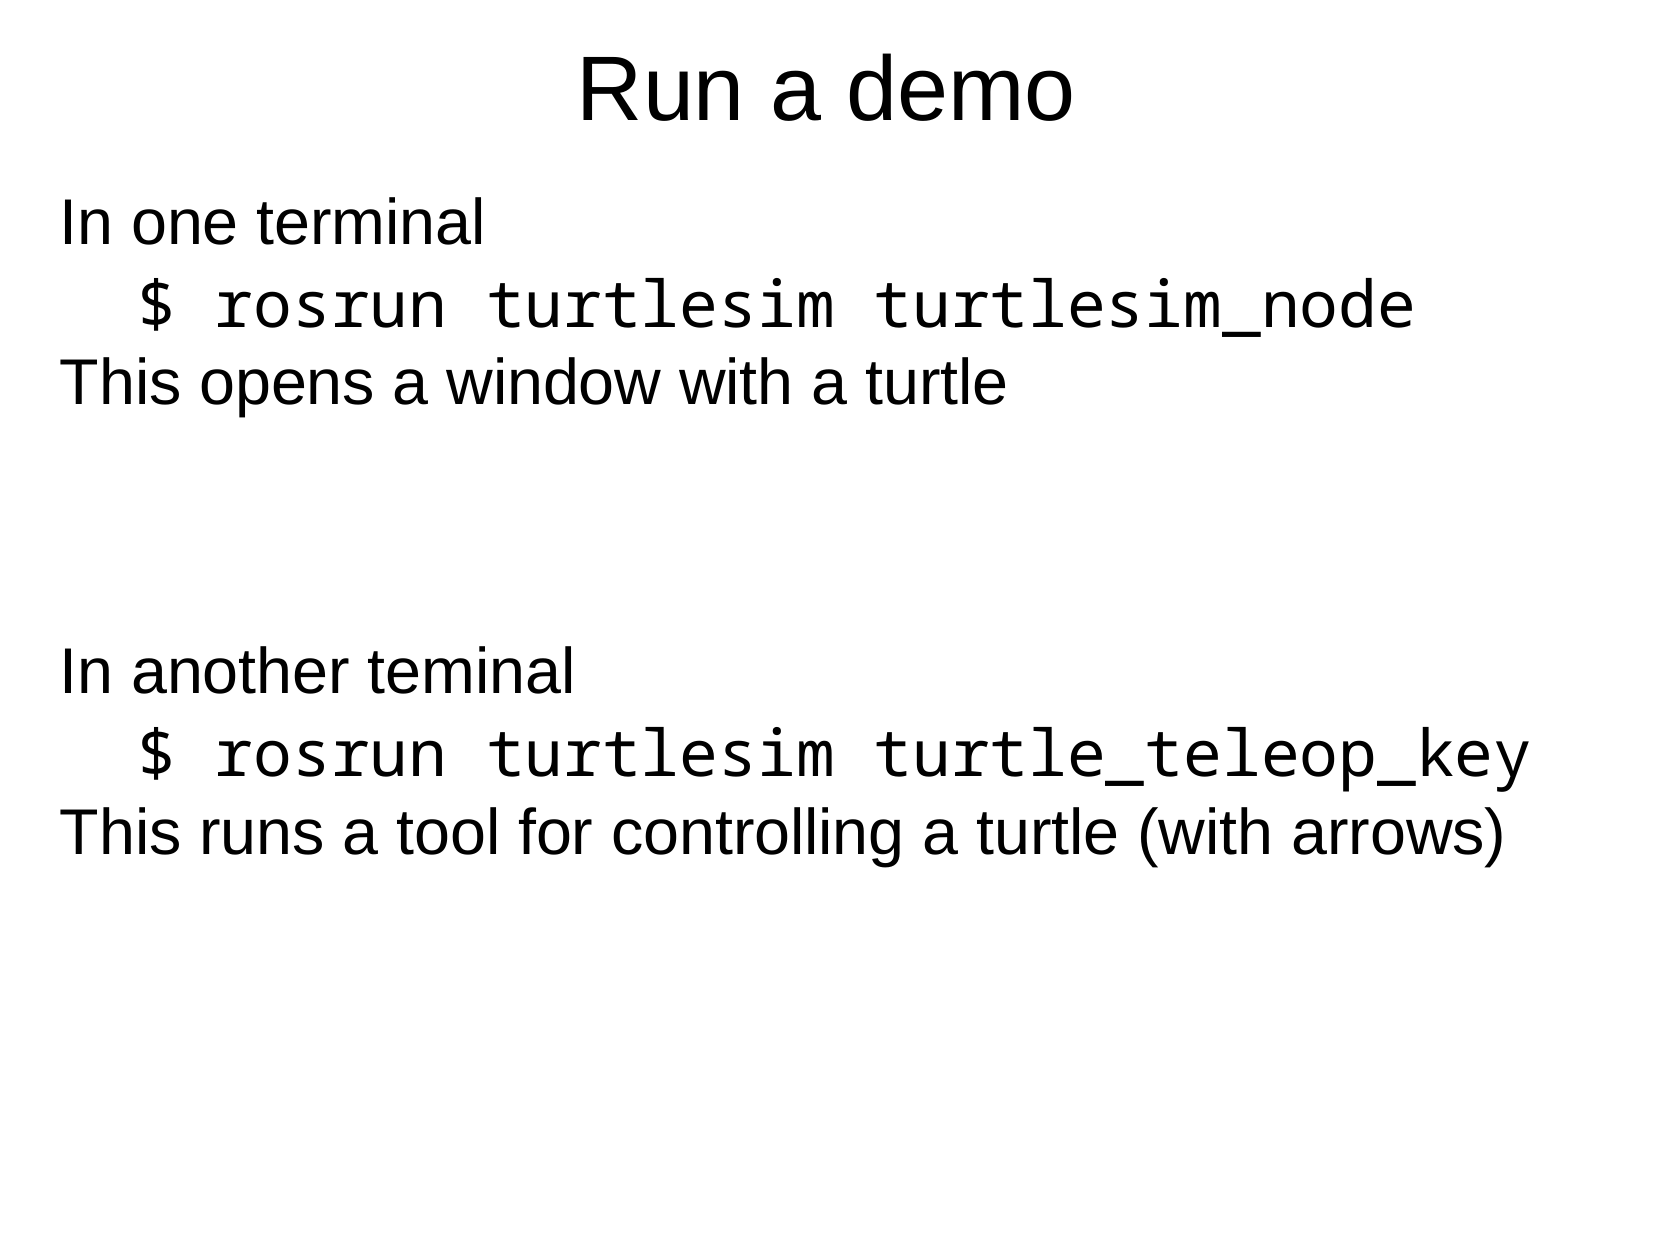

# Run a demo
In one terminal
 $ rosrun turtlesim turtlesim_node
This opens a window with a turtle
In another teminal
 $ rosrun turtlesim turtle_teleop_key
This runs a tool for controlling a turtle (with arrows)